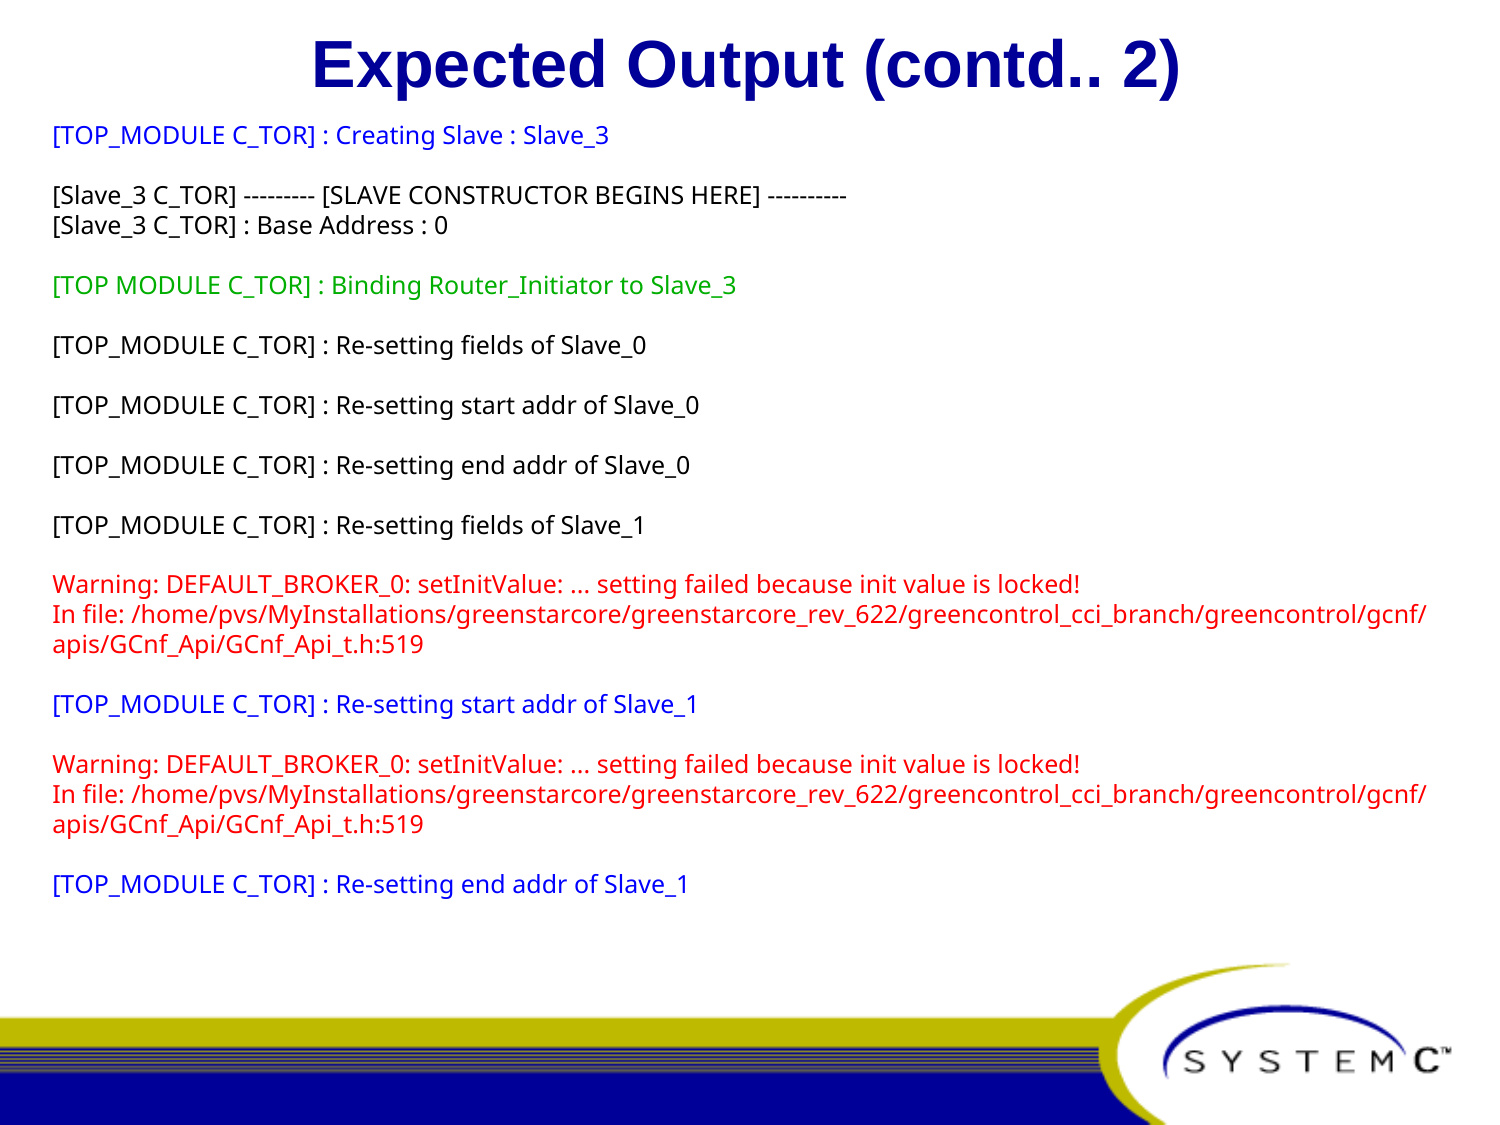

Expected Output (contd.. 2)
[TOP_MODULE C_TOR] : Creating Slave : Slave_3
[Slave_3 C_TOR] --------- [SLAVE CONSTRUCTOR BEGINS HERE] ----------
[Slave_3 C_TOR] : Base Address : 0
[TOP MODULE C_TOR] : Binding Router_Initiator to Slave_3
[TOP_MODULE C_TOR] : Re-setting fields of Slave_0
[TOP_MODULE C_TOR] : Re-setting start addr of Slave_0
[TOP_MODULE C_TOR] : Re-setting end addr of Slave_0
[TOP_MODULE C_TOR] : Re-setting fields of Slave_1
Warning: DEFAULT_BROKER_0: setInitValue: ... setting failed because init value is locked!
In file: /home/pvs/MyInstallations/greenstarcore/greenstarcore_rev_622/greencontrol_cci_branch/greencontrol/gcnf/apis/GCnf_Api/GCnf_Api_t.h:519
[TOP_MODULE C_TOR] : Re-setting start addr of Slave_1
Warning: DEFAULT_BROKER_0: setInitValue: ... setting failed because init value is locked!
In file: /home/pvs/MyInstallations/greenstarcore/greenstarcore_rev_622/greencontrol_cci_branch/greencontrol/gcnf/apis/GCnf_Api/GCnf_Api_t.h:519
[TOP_MODULE C_TOR] : Re-setting end addr of Slave_1